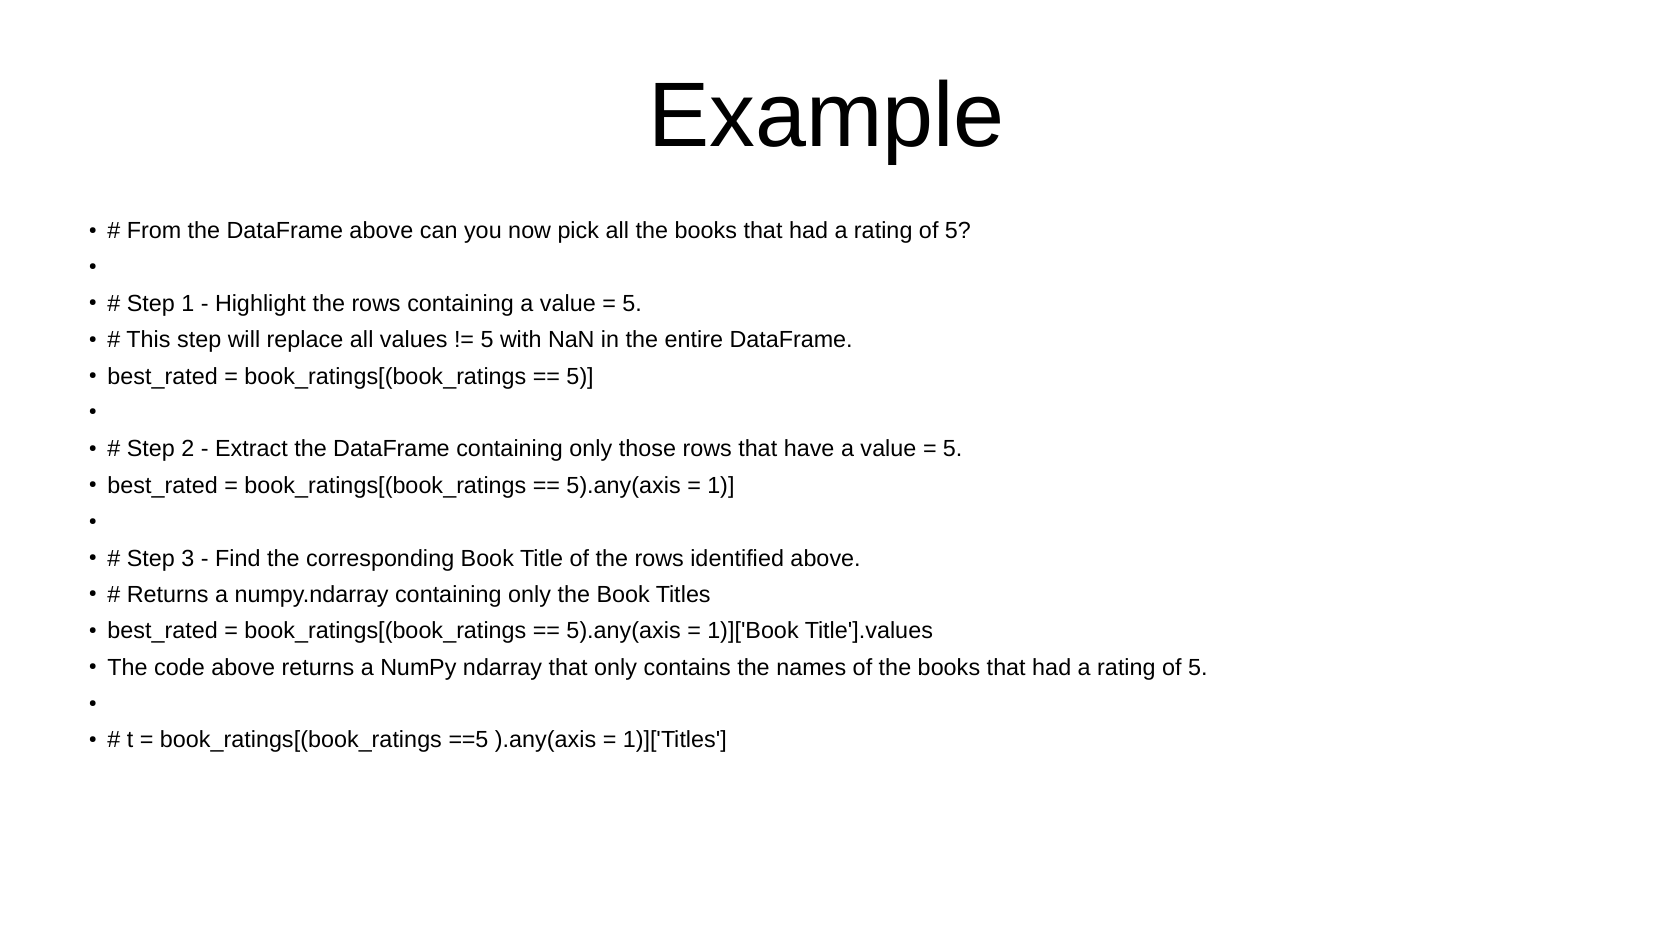

# Example
# From the DataFrame above can you now pick all the books that had a rating of 5?
# Step 1 - Highlight the rows containing a value = 5.
# This step will replace all values != 5 with NaN in the entire DataFrame.
best_rated = book_ratings[(book_ratings == 5)]
# Step 2 - Extract the DataFrame containing only those rows that have a value = 5.
best_rated = book_ratings[(book_ratings == 5).any(axis = 1)]
# Step 3 - Find the corresponding Book Title of the rows identified above.
# Returns a numpy.ndarray containing only the Book Titles
best_rated = book_ratings[(book_ratings == 5).any(axis = 1)]['Book Title'].values
The code above returns a NumPy ndarray that only contains the names of the books that had a rating of 5.
# t = book_ratings[(book_ratings ==5 ).any(axis = 1)]['Titles']